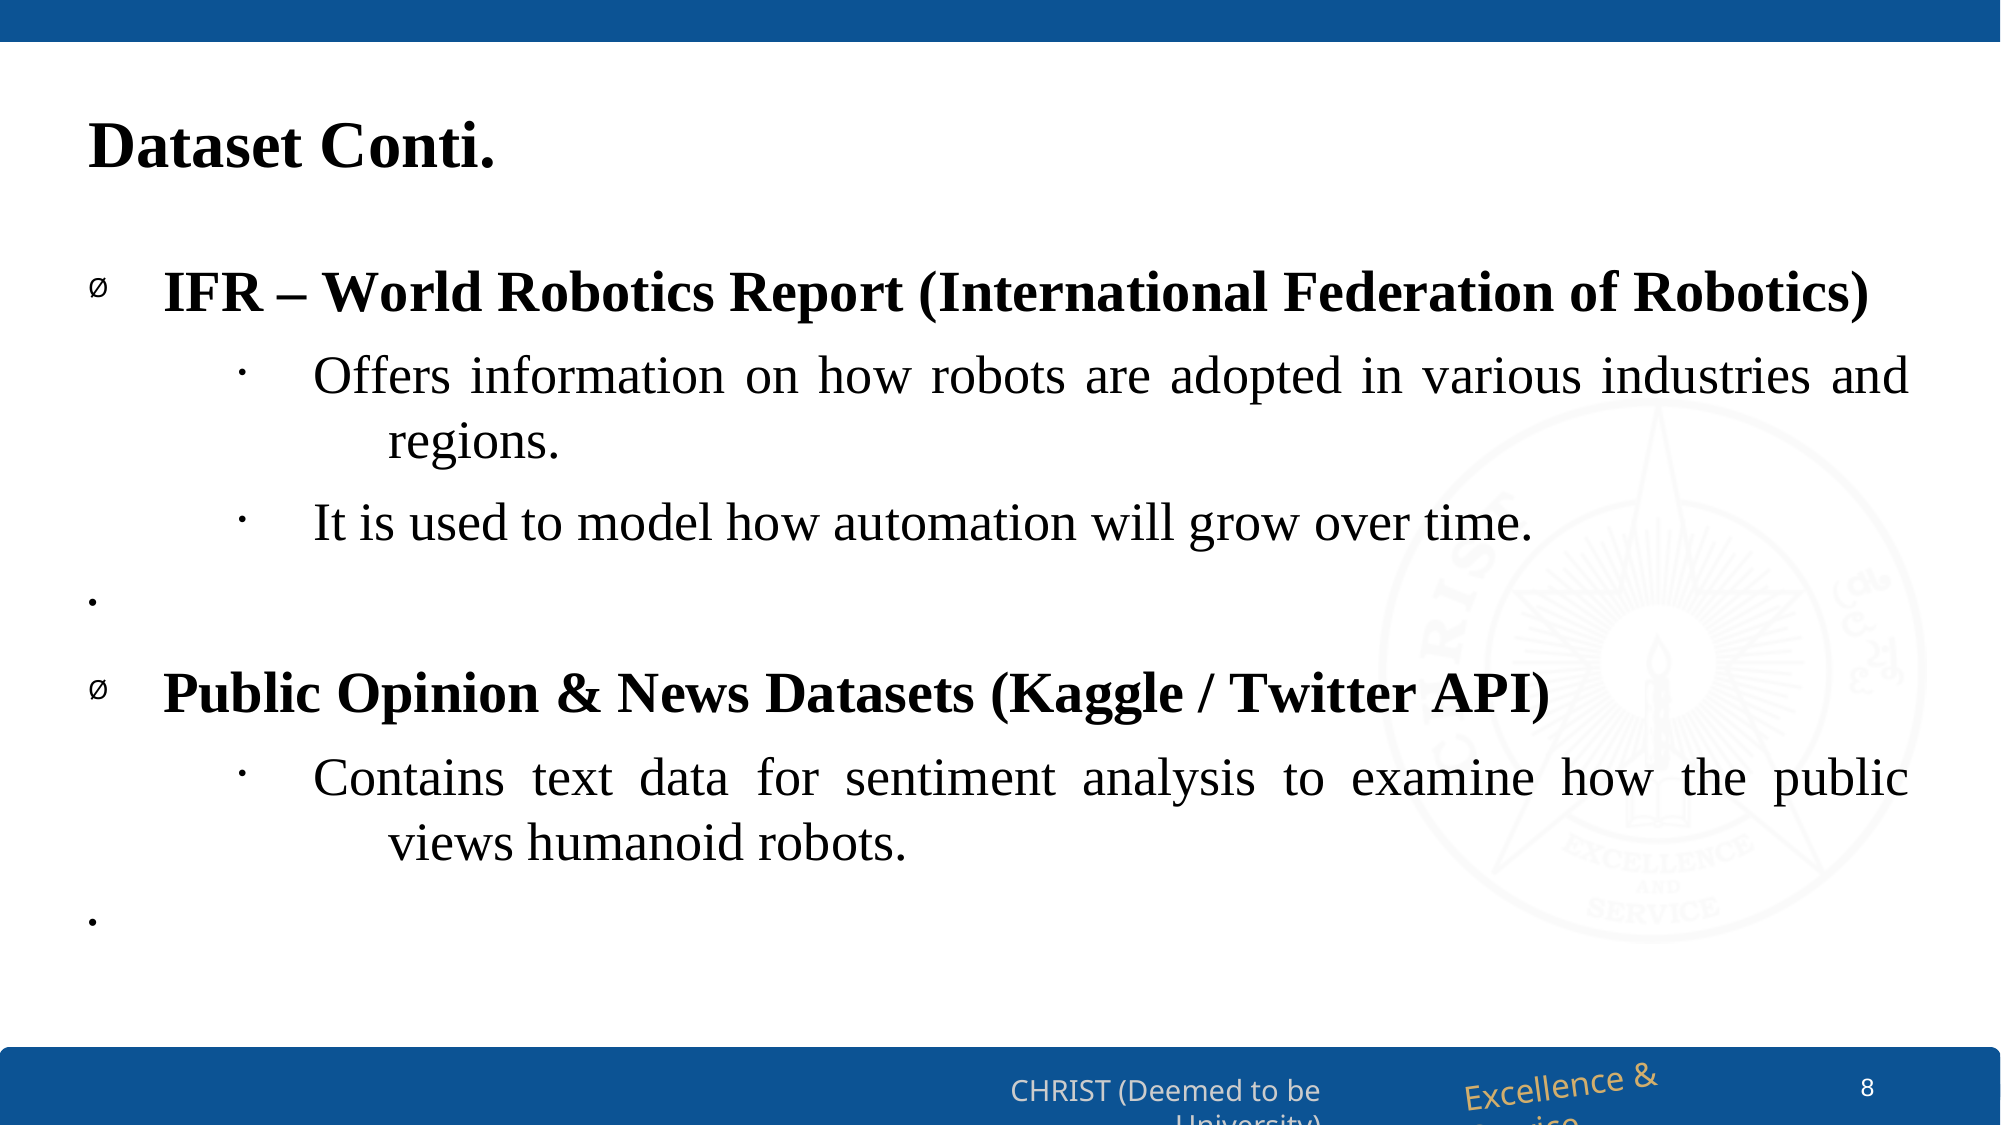

# Dataset Conti.
IFR – World Robotics Report (International Federation of Robotics)
Offers information on how robots are adopted in various industries and regions.
It is used to model how automation will grow over time.
Public Opinion & News Datasets (Kaggle / Twitter API)
Contains text data for sentiment analysis to examine how the public views humanoid robots.